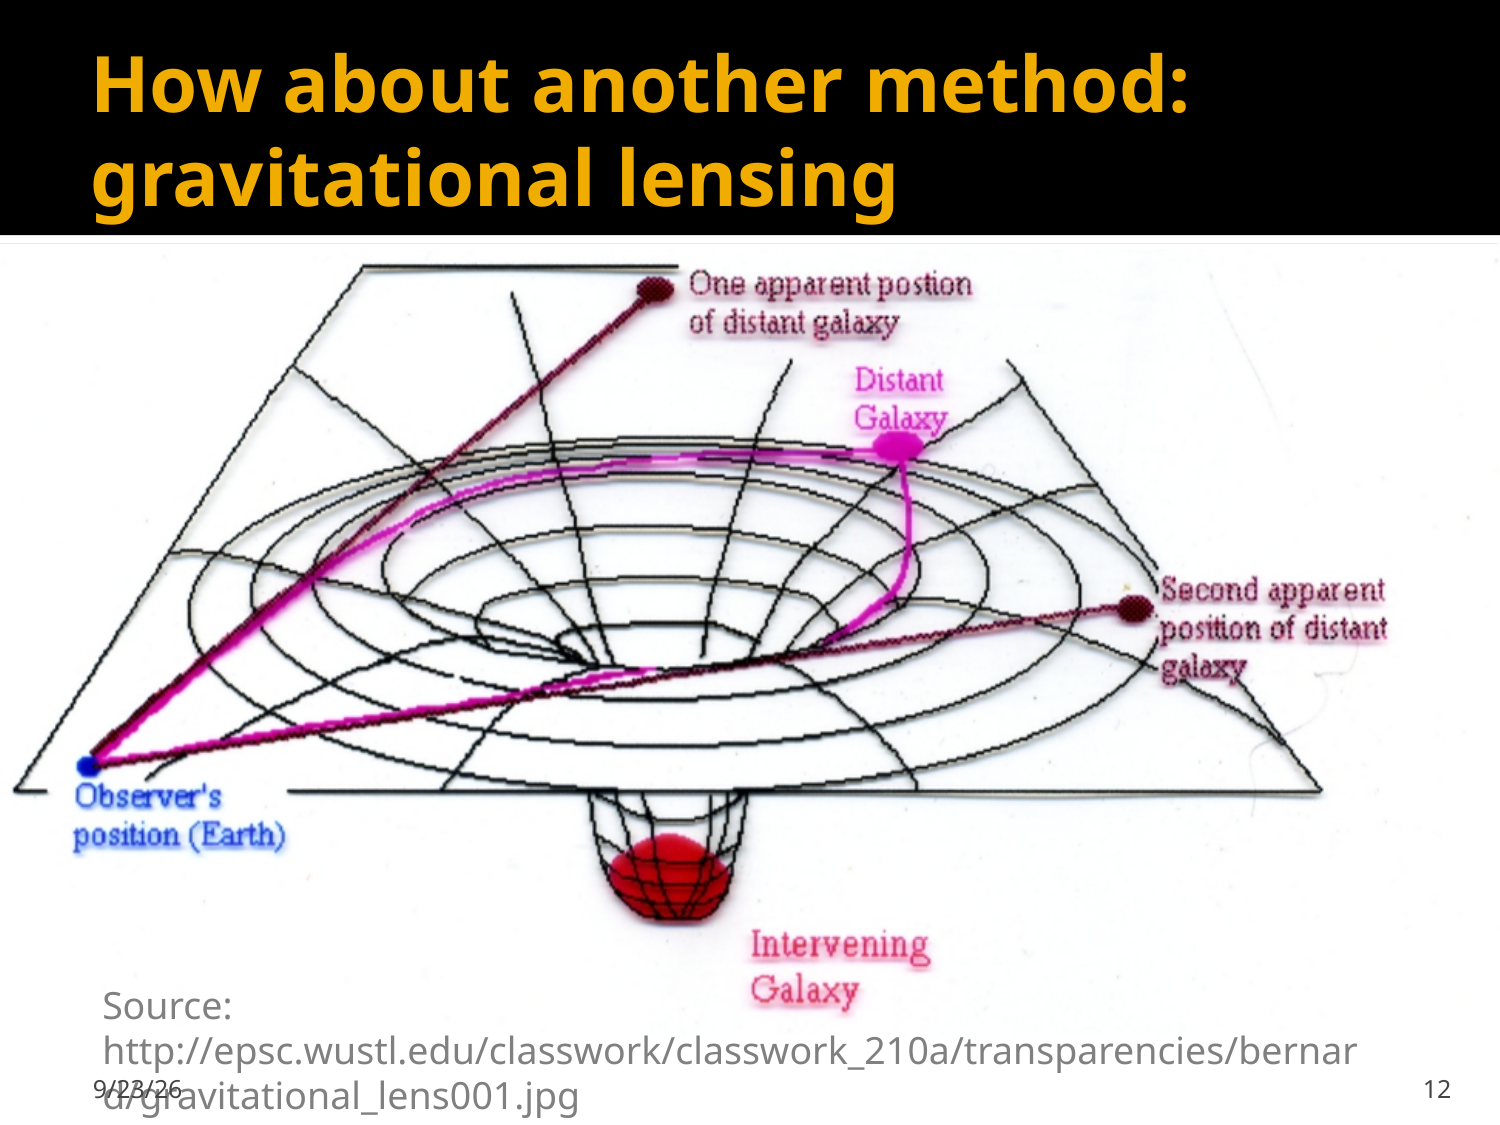

# How about another method: gravitational lensing
Source: http://epsc.wustl.edu/classwork/classwork_210a/transparencies/bernard/gravitational_lens001.jpg